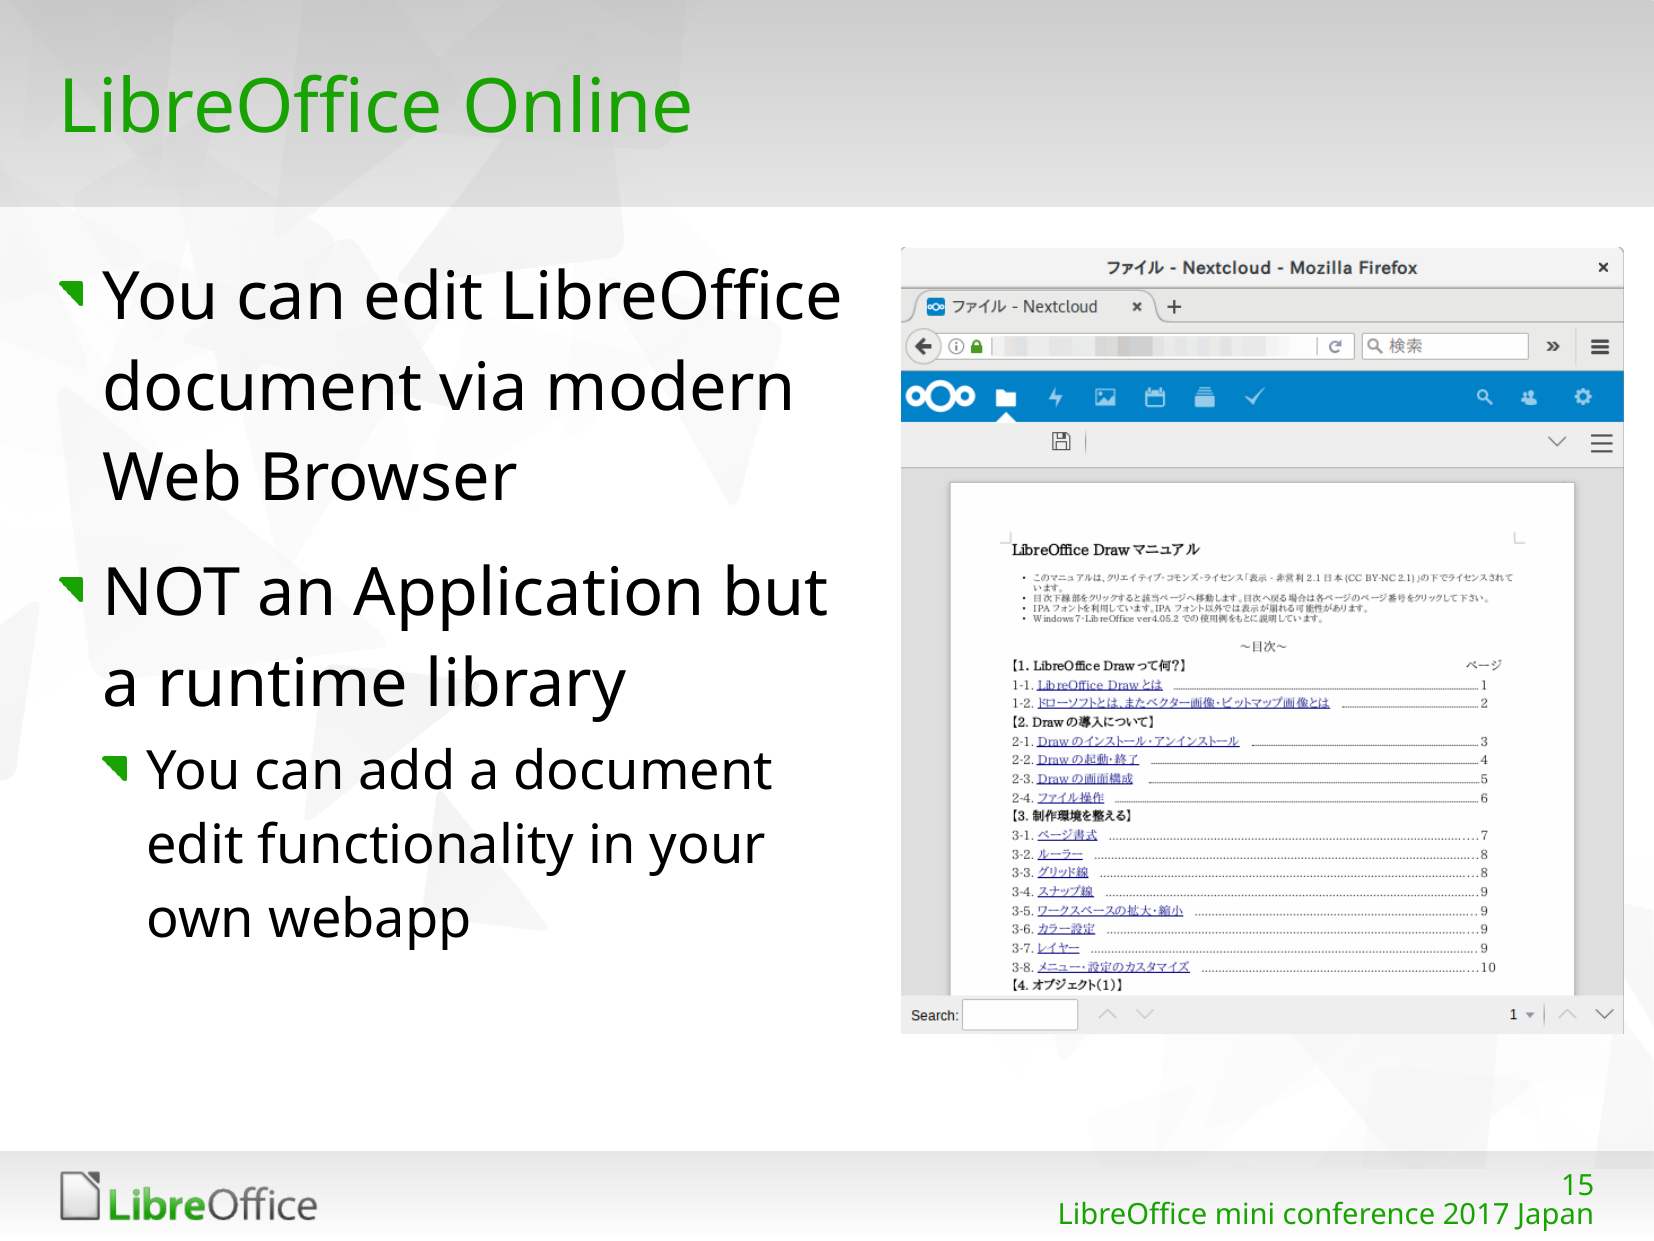

# LibreOffice Online
You can edit LibreOffice document via modern Web Browser
NOT an Application but a runtime library
You can add a document edit functionality in your own webapp
15
 LibreOffice mini conference 2017 Japan